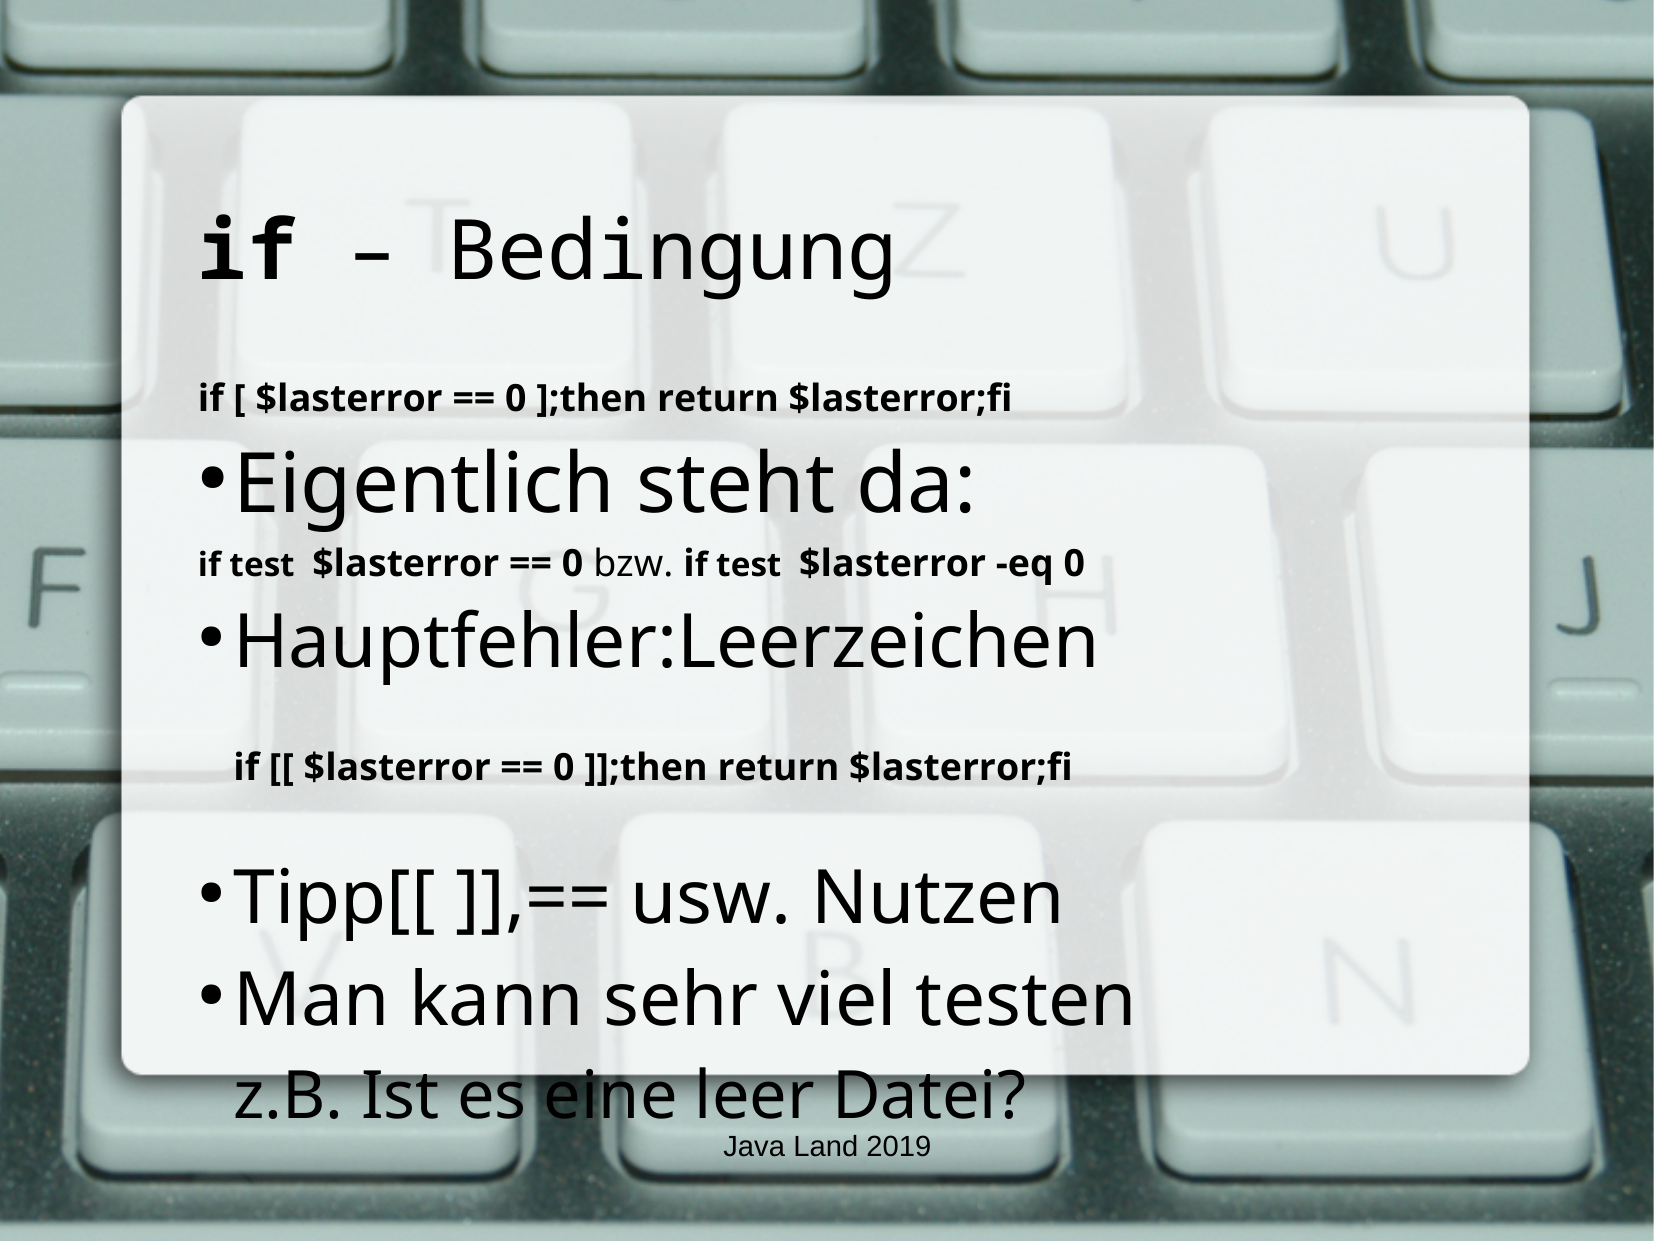

#
if – Bedingung
if [ $lasterror == 0 ];then return $lasterror;fi
Eigentlich steht da:
if test $lasterror == 0 bzw. if test $lasterror -eq 0
Hauptfehler:Leerzeichen
if [[ $lasterror == 0 ]];then return $lasterror;fi
Tipp[[ ]],== usw. Nutzen
Man kann sehr viel testen
z.B. Ist es eine leer Datei?